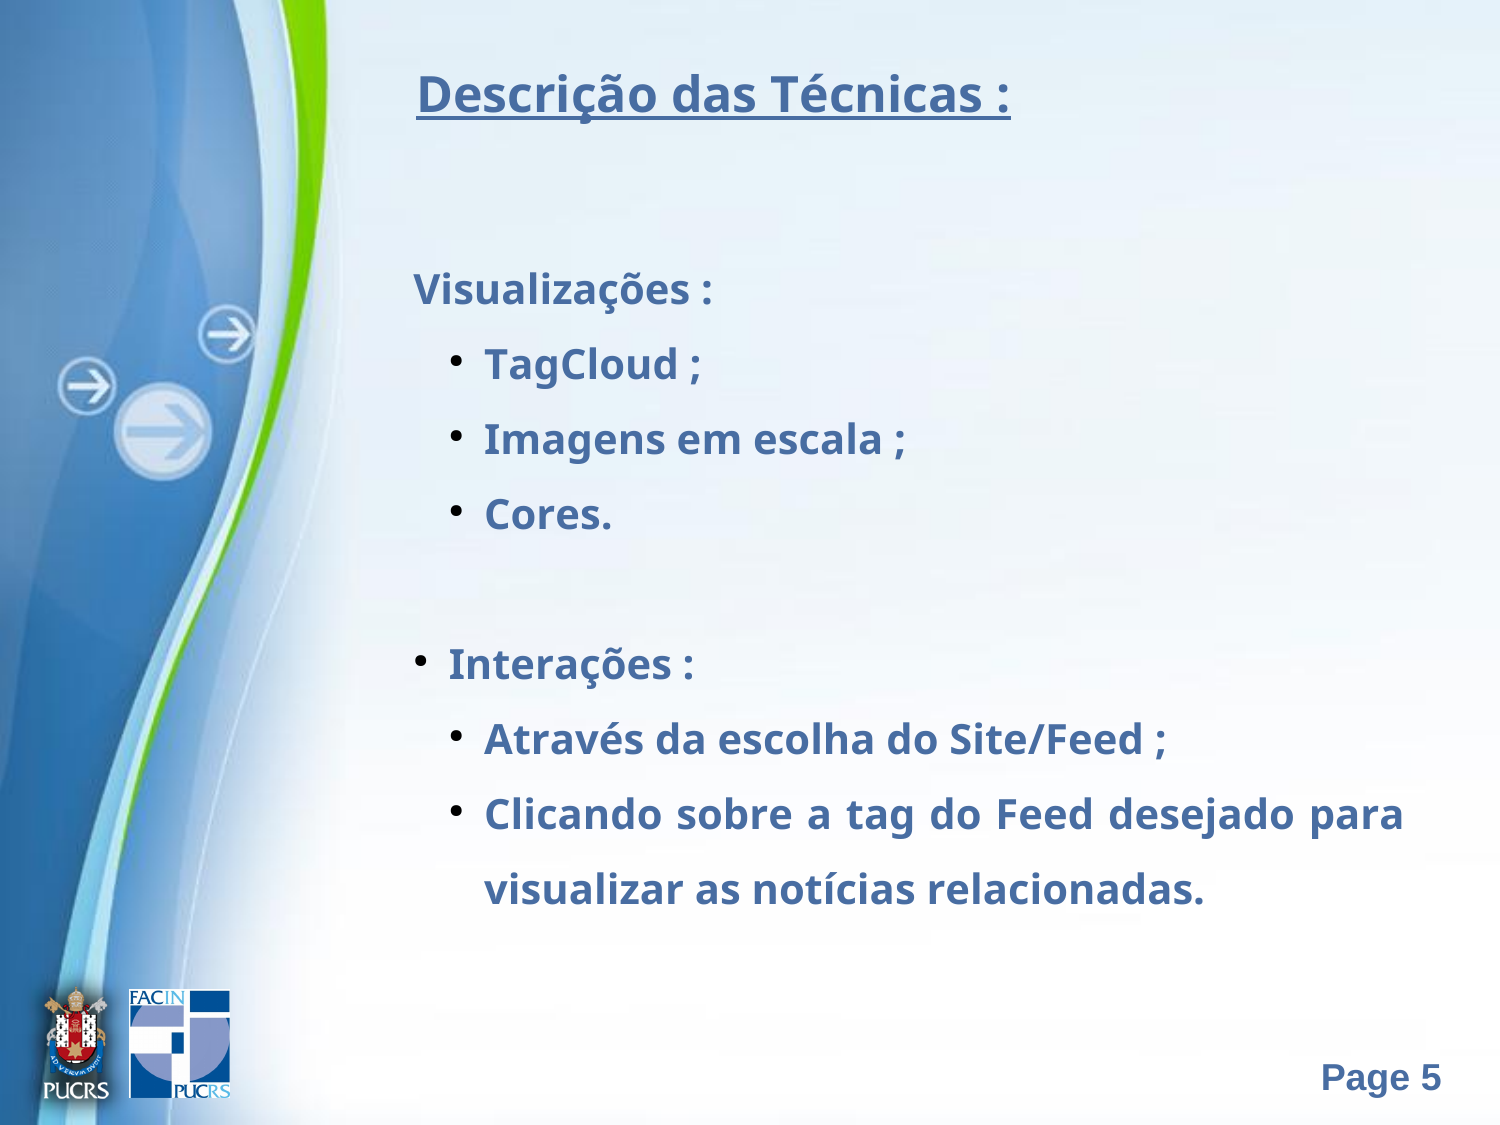

Descrição das Técnicas :
Visualizações :
TagCloud ;
Imagens em escala ;
Cores.
Interações :
Através da escolha do Site/Feed ;
Clicando sobre a tag do Feed desejado para visualizar as notícias relacionadas.